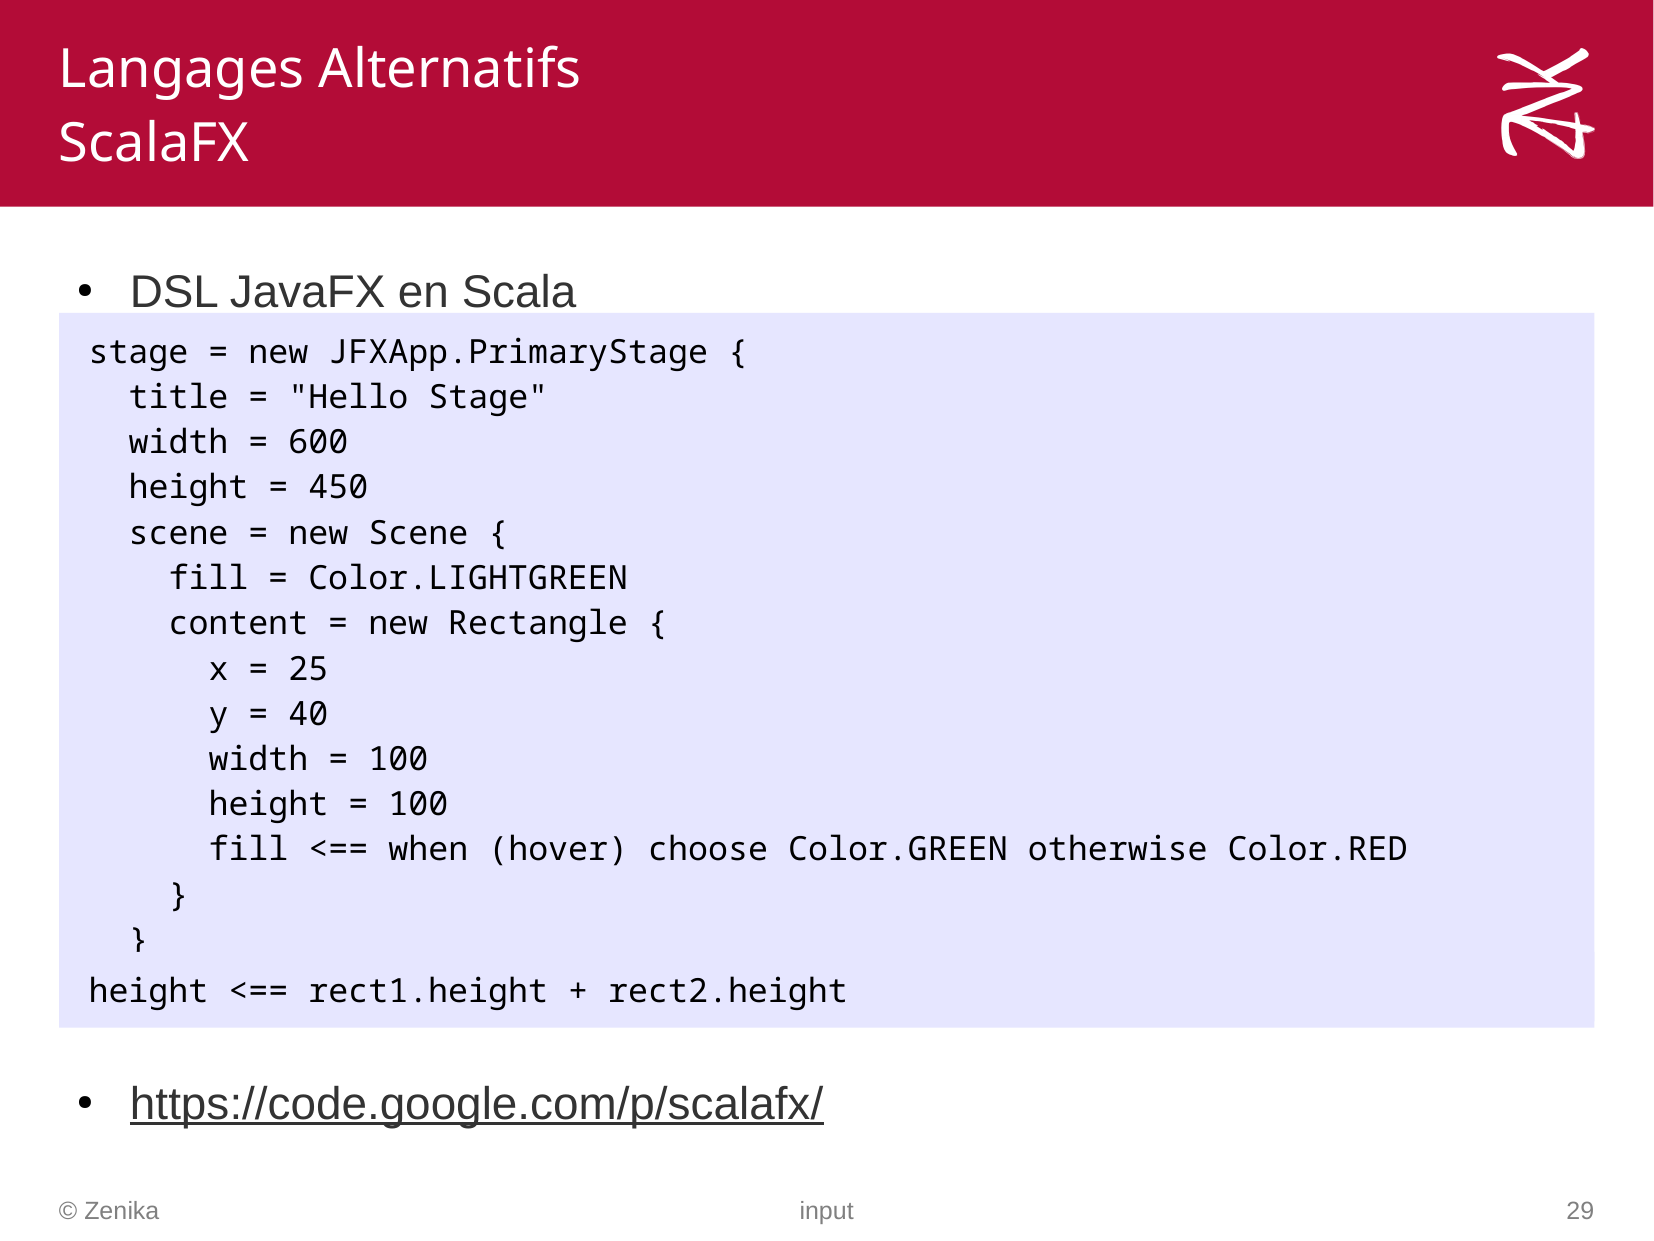

# Langages Alternatifs ScalaFX
DSL JavaFX en Scala
Bindings dans un style naturel
https://code.google.com/p/scalafx/
stage = new JFXApp.PrimaryStage {
 title = "Hello Stage"
 width = 600
 height = 450
 scene = new Scene {
 fill = Color.LIGHTGREEN
 content = new Rectangle {
 x = 25
 y = 40
 width = 100
 height = 100
 fill <== when (hover) choose Color.GREEN otherwise Color.RED
 }
 }
}
height <== rect1.height + rect2.height